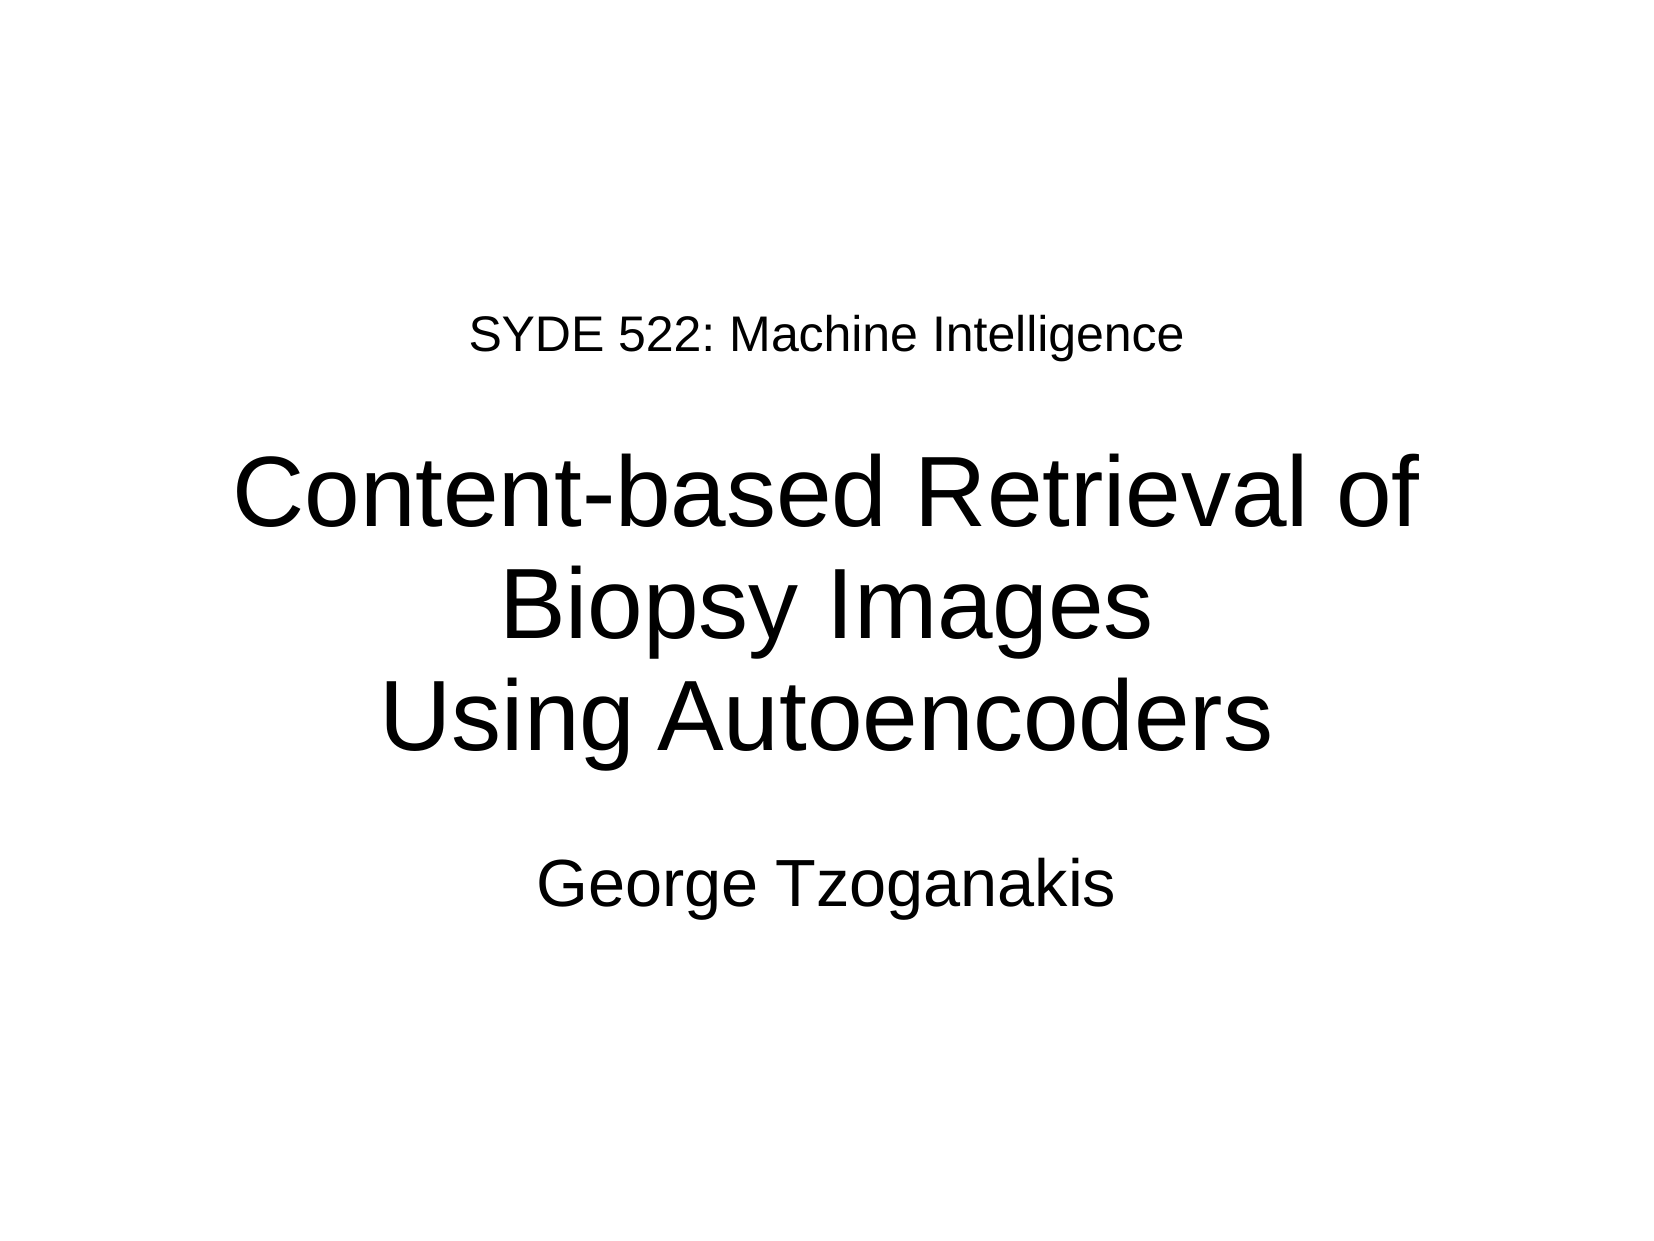

# SYDE 522: Machine Intelligence
Content-based Retrieval of Biopsy Images
Using Autoencoders
George Tzoganakis